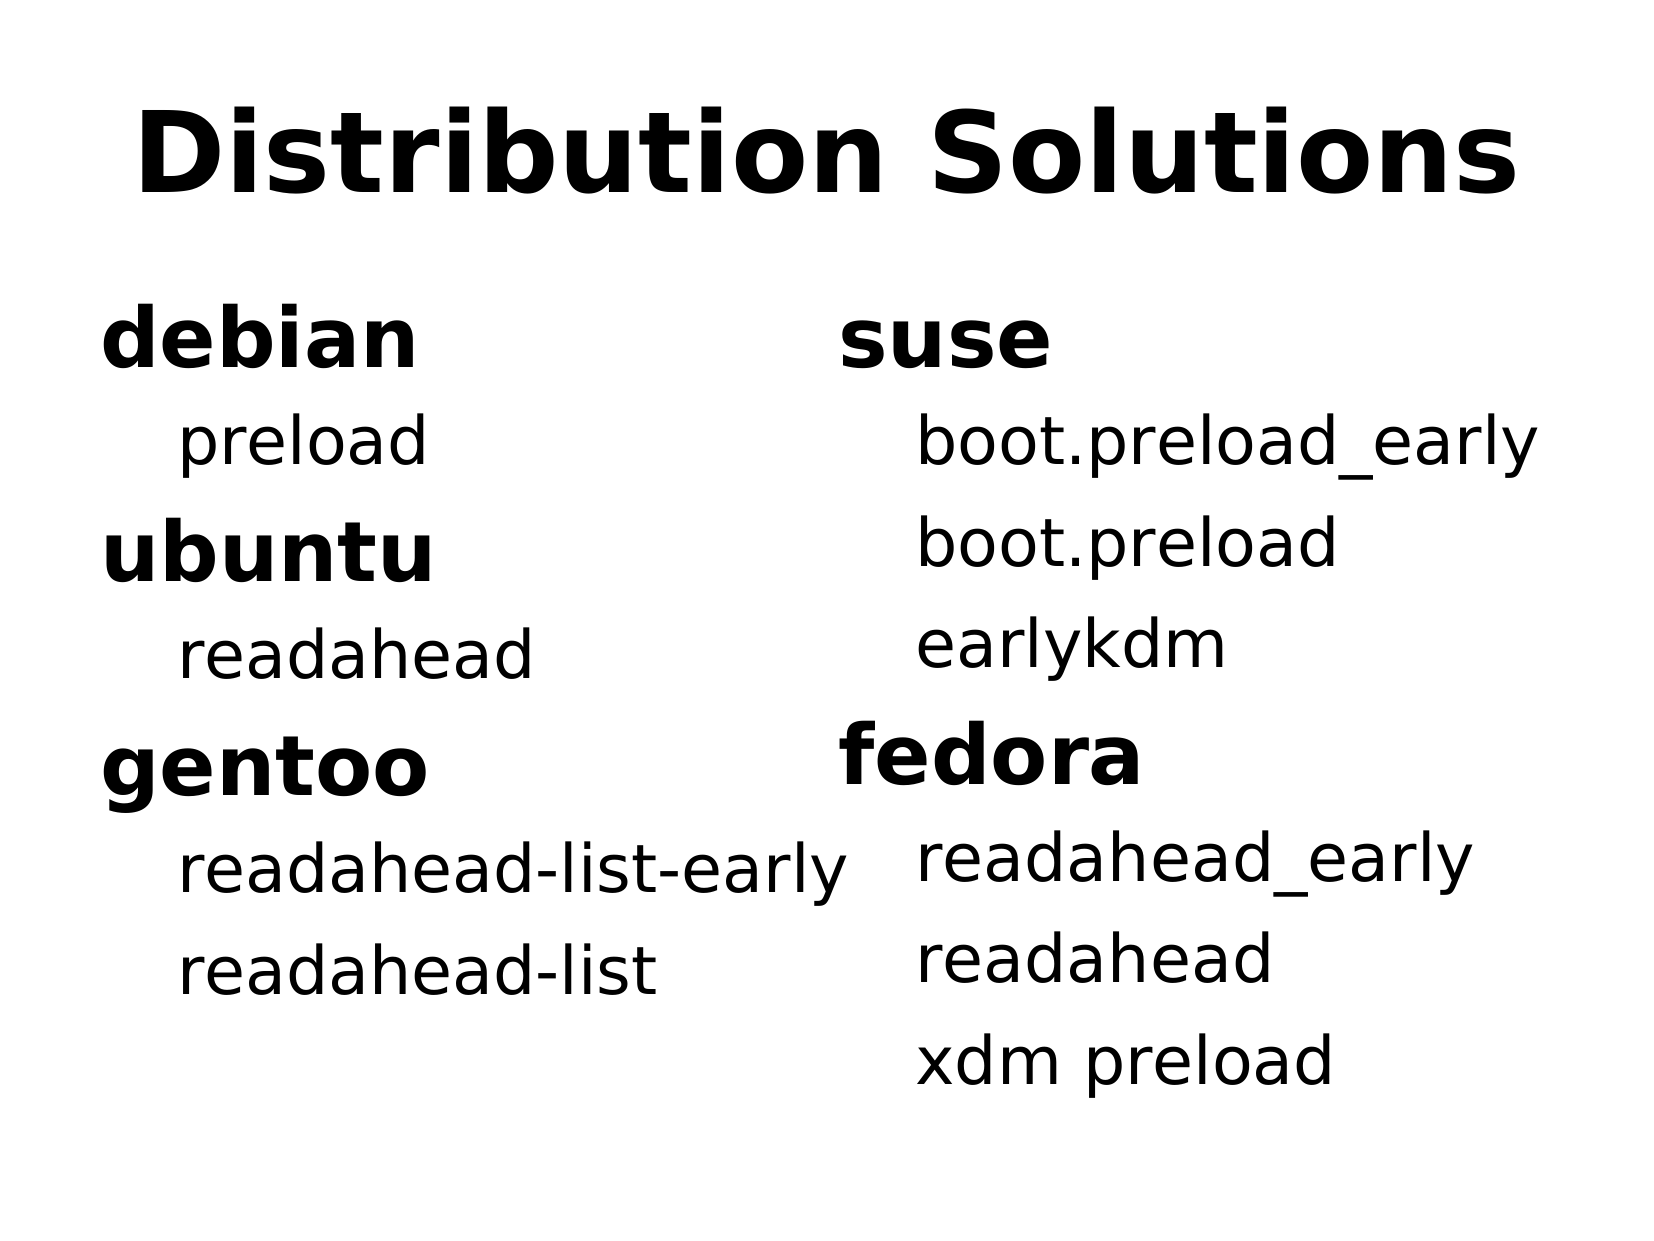

# Distribution Solutions
debian
preload
ubuntu
readahead
gentoo
readahead-list-early
readahead-list
suse
boot.preload_early
boot.preload
earlykdm
fedora
readahead_early
readahead
xdm preload